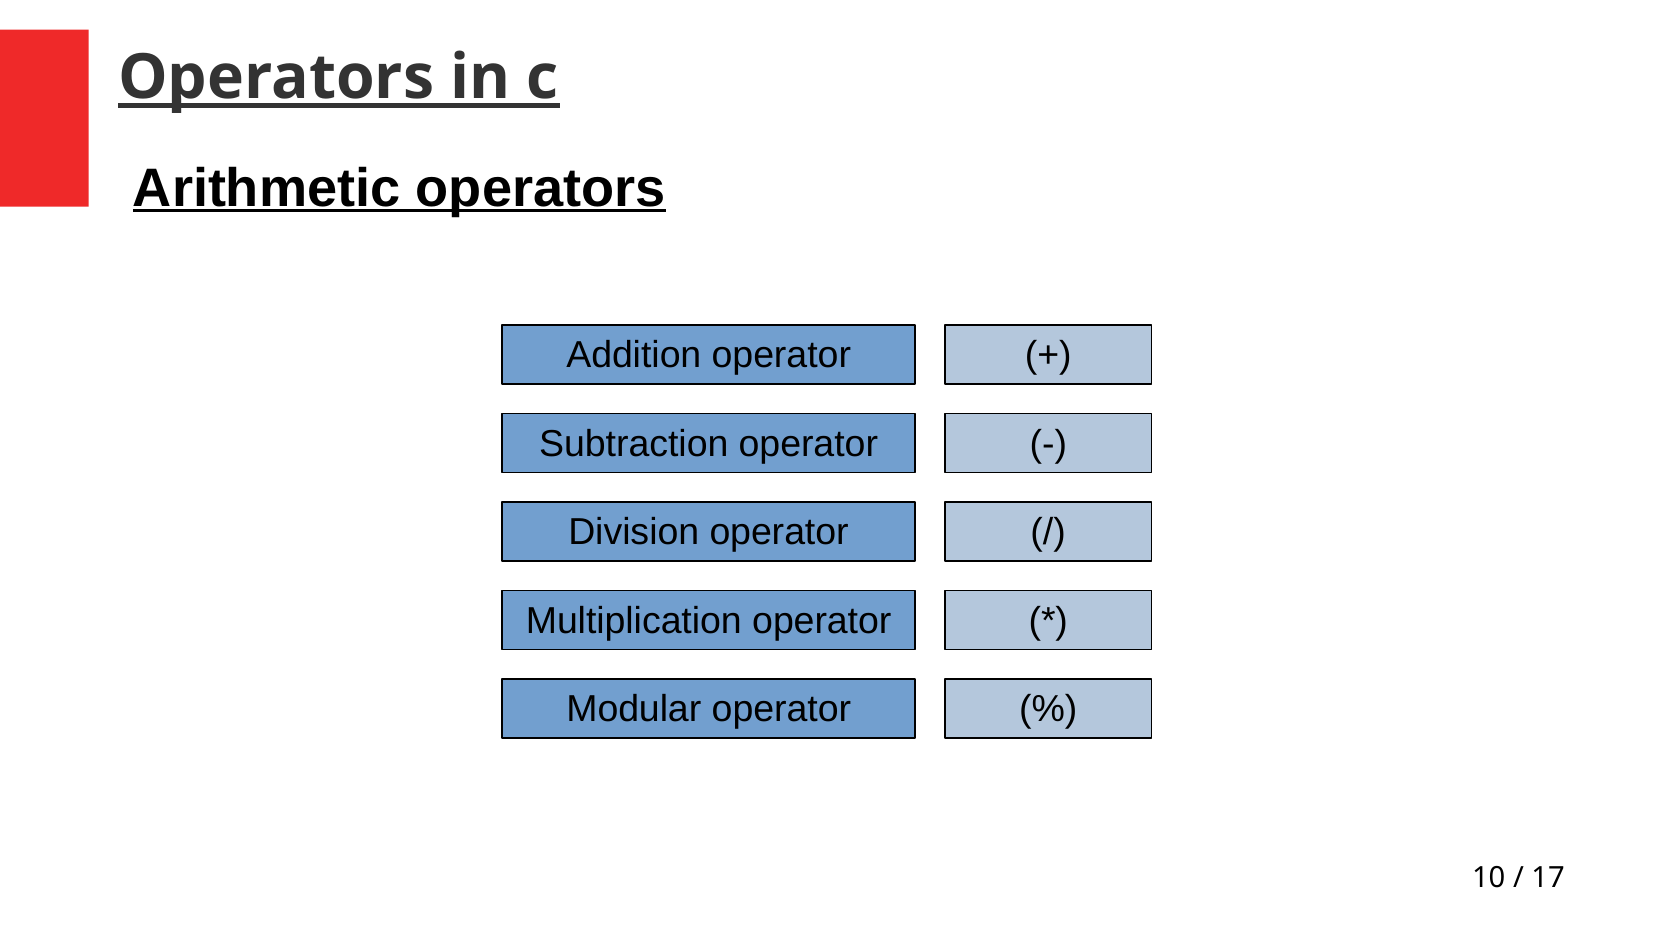

# Operators in c
Arithmetic operators
Addition operator
(+)
Subtraction operator
(-)
Division operator
(/)
Multiplication operator
(*)
Modular operator
(%)
10